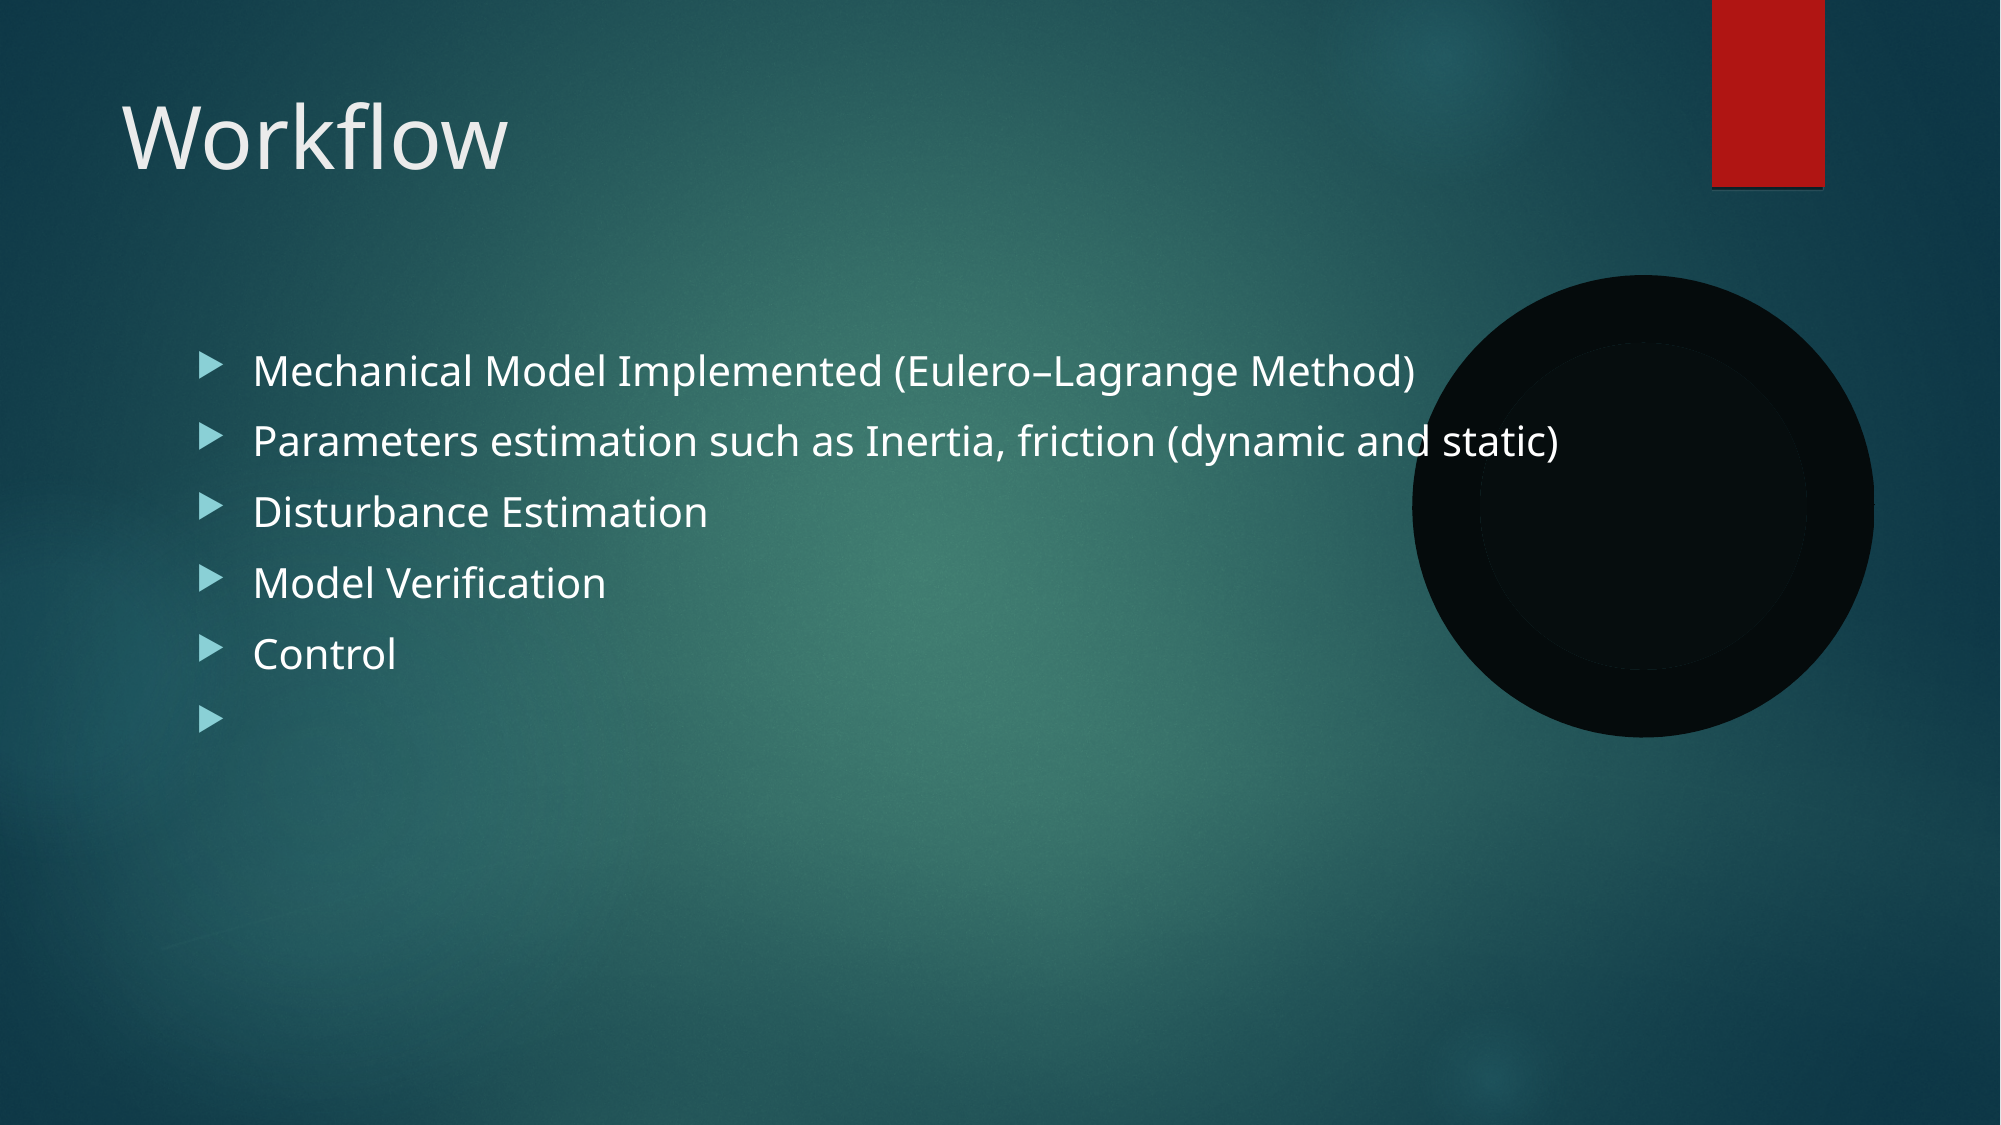

# Workflow
Mechanical Model Implemented (Eulero–Lagrange Method)
Parameters estimation such as Inertia, friction (dynamic and static)
Disturbance Estimation
Model Verification
Control